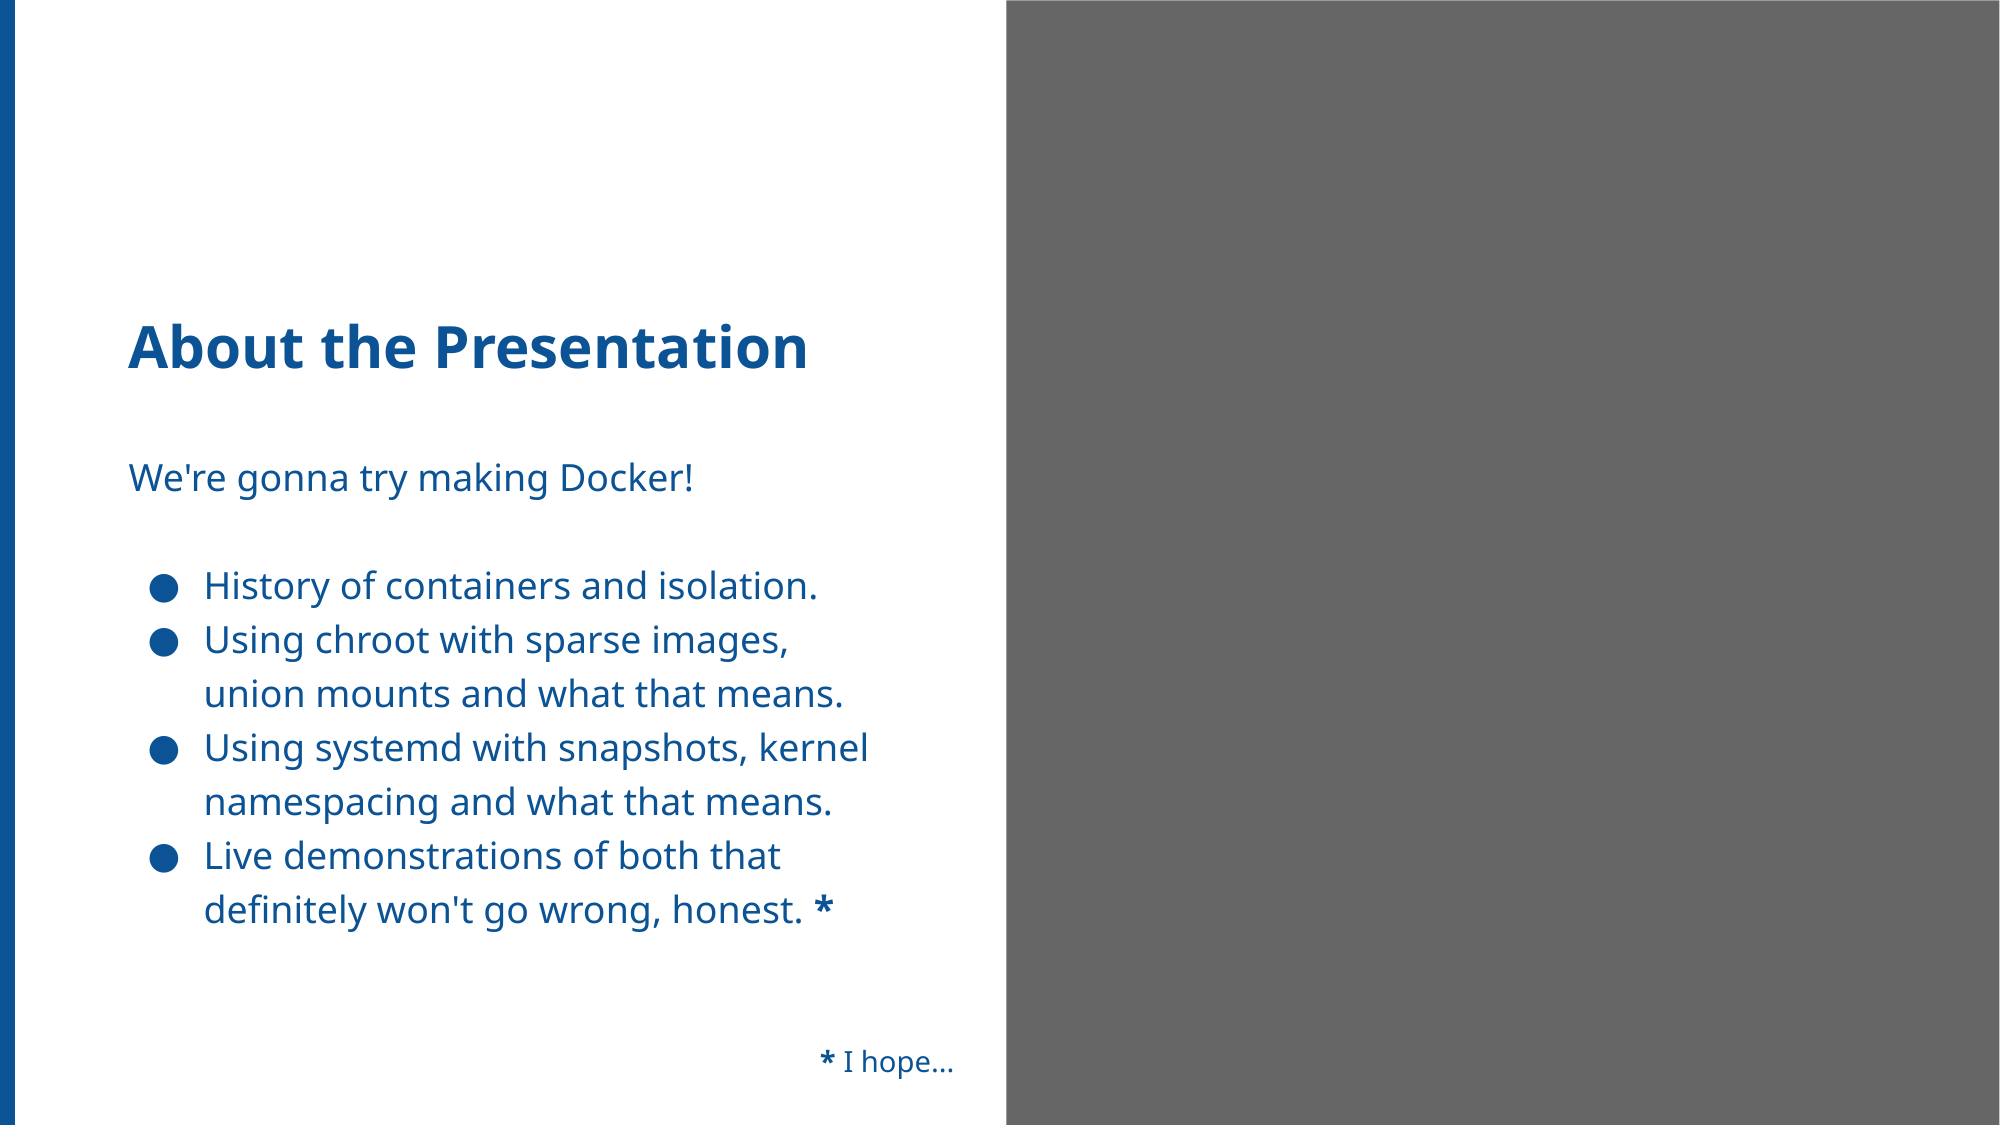

About the Presentation
We're gonna try making Docker!
History of containers and isolation.
Using chroot with sparse images, union mounts and what that means.
Using systemd with snapshots, kernel namespacing and what that means.
Live demonstrations of both that definitely won't go wrong, honest. *
* I hope...